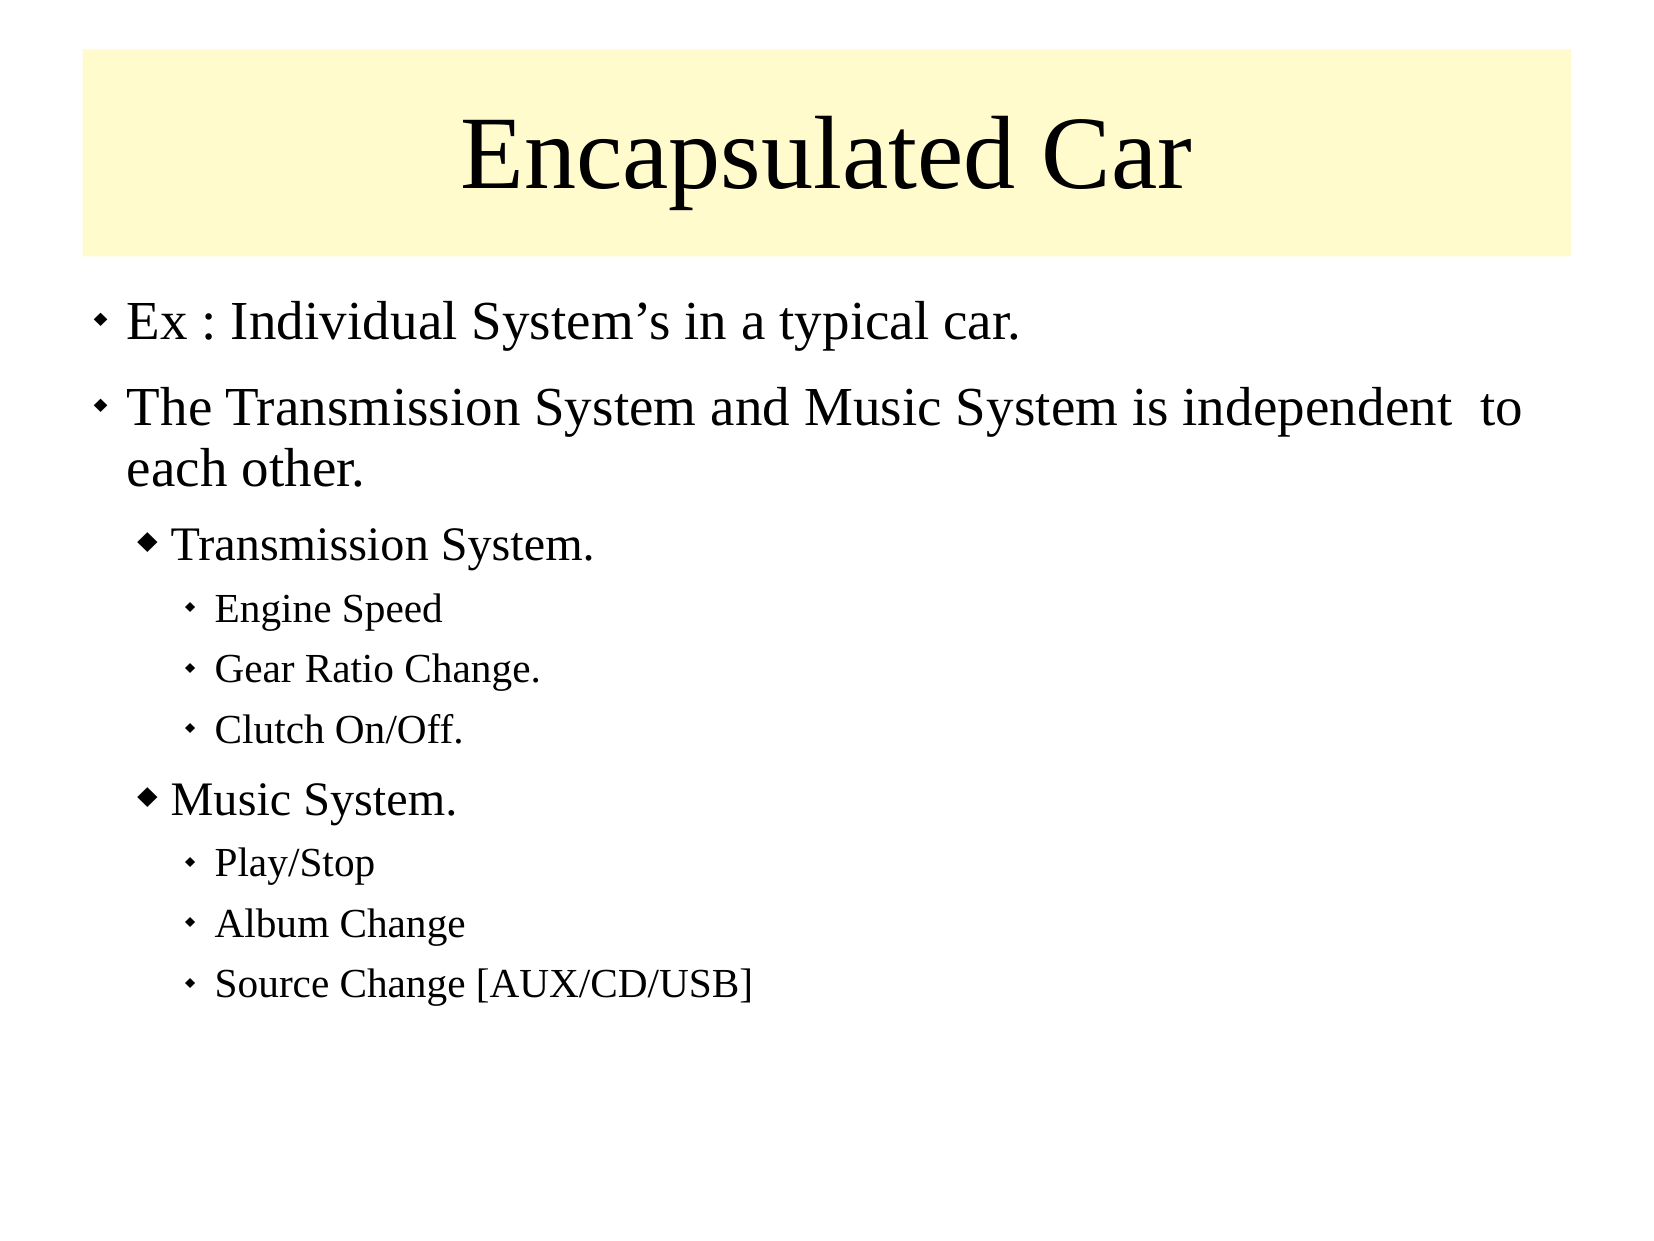

# Encapsulated Car
Ex : Individual System’s in a typical car.
The Transmission System and Music System is independent to each other.
Transmission System.
Engine Speed
Gear Ratio Change.
Clutch On/Off.
Music System.
Play/Stop
Album Change
Source Change [AUX/CD/USB]